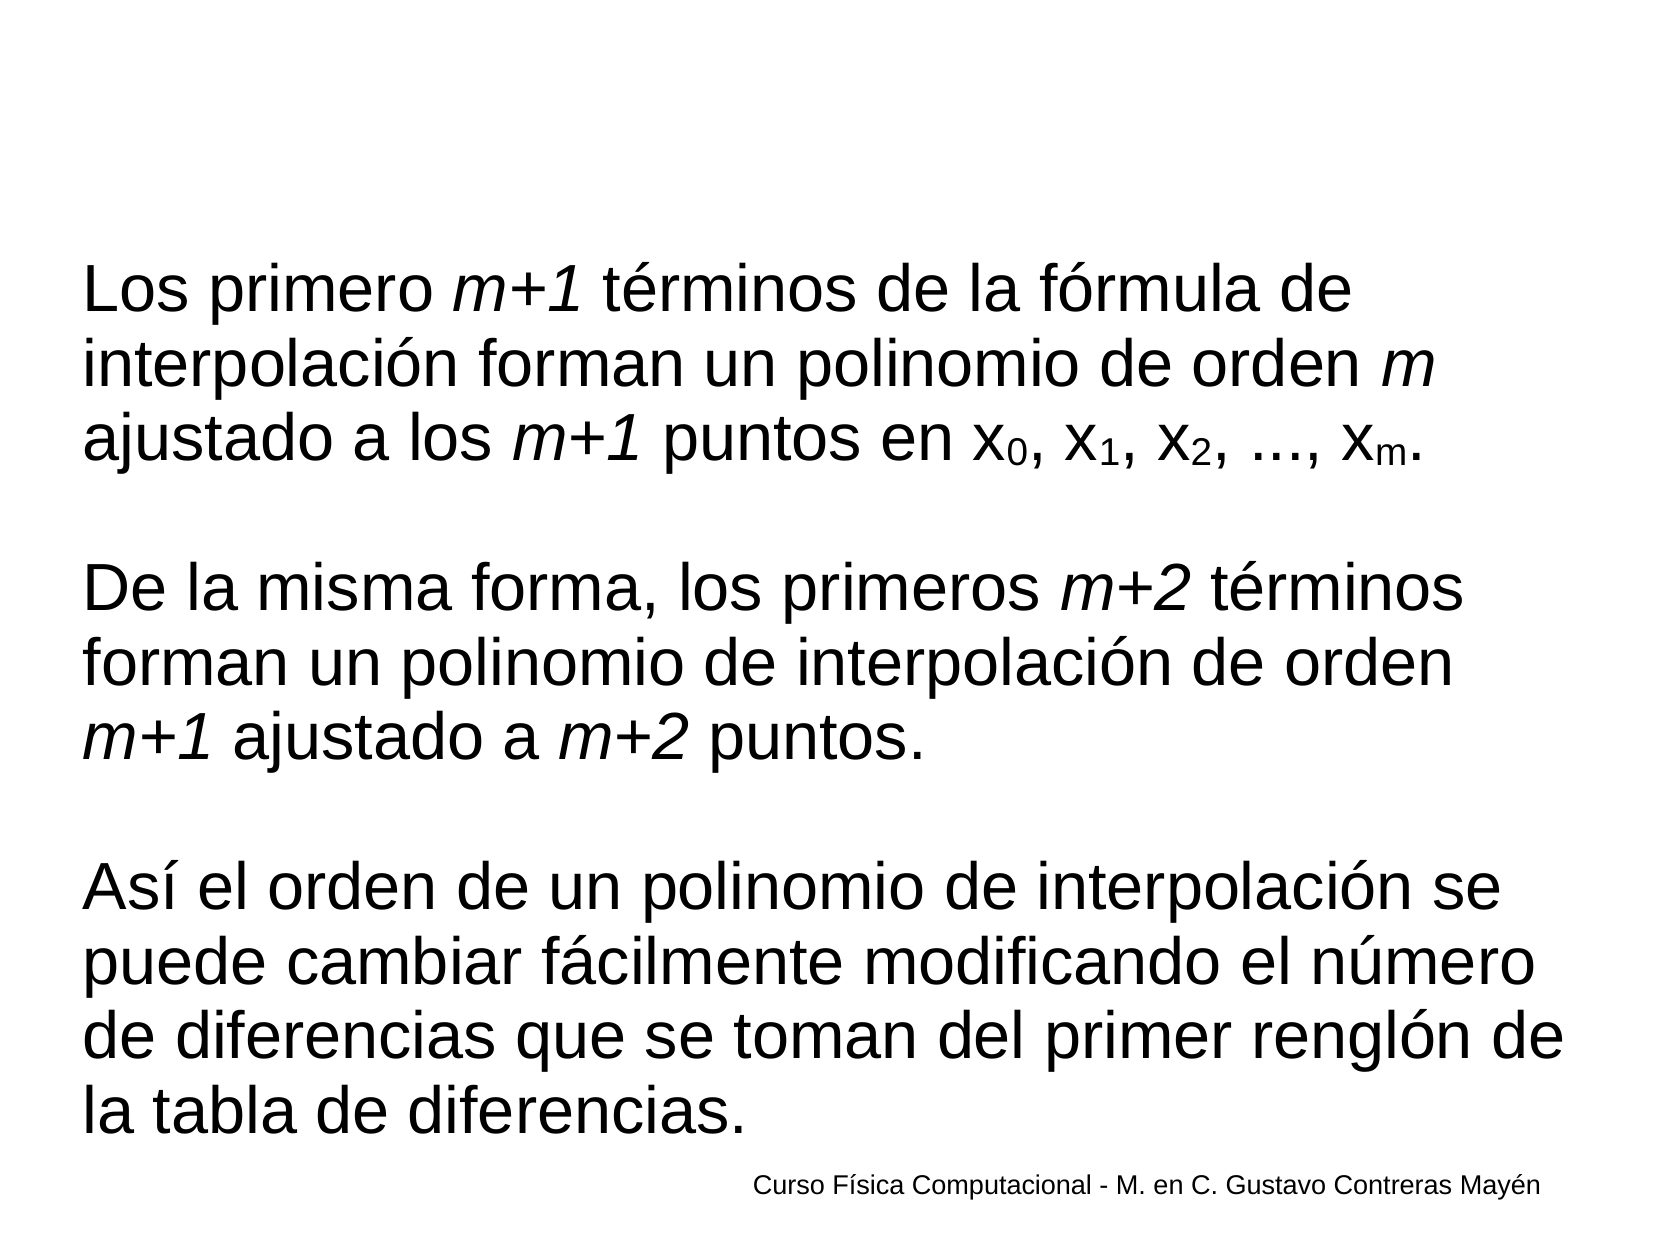

#
Los primero m+1 términos de la fórmula de interpolación forman un polinomio de orden m ajustado a los m+1 puntos en x0, x1, x2, ..., xm.
De la misma forma, los primeros m+2 términos forman un polinomio de interpolación de orden m+1 ajustado a m+2 puntos.
Así el orden de un polinomio de interpolación se puede cambiar fácilmente modificando el número de diferencias que se toman del primer renglón de la tabla de diferencias.